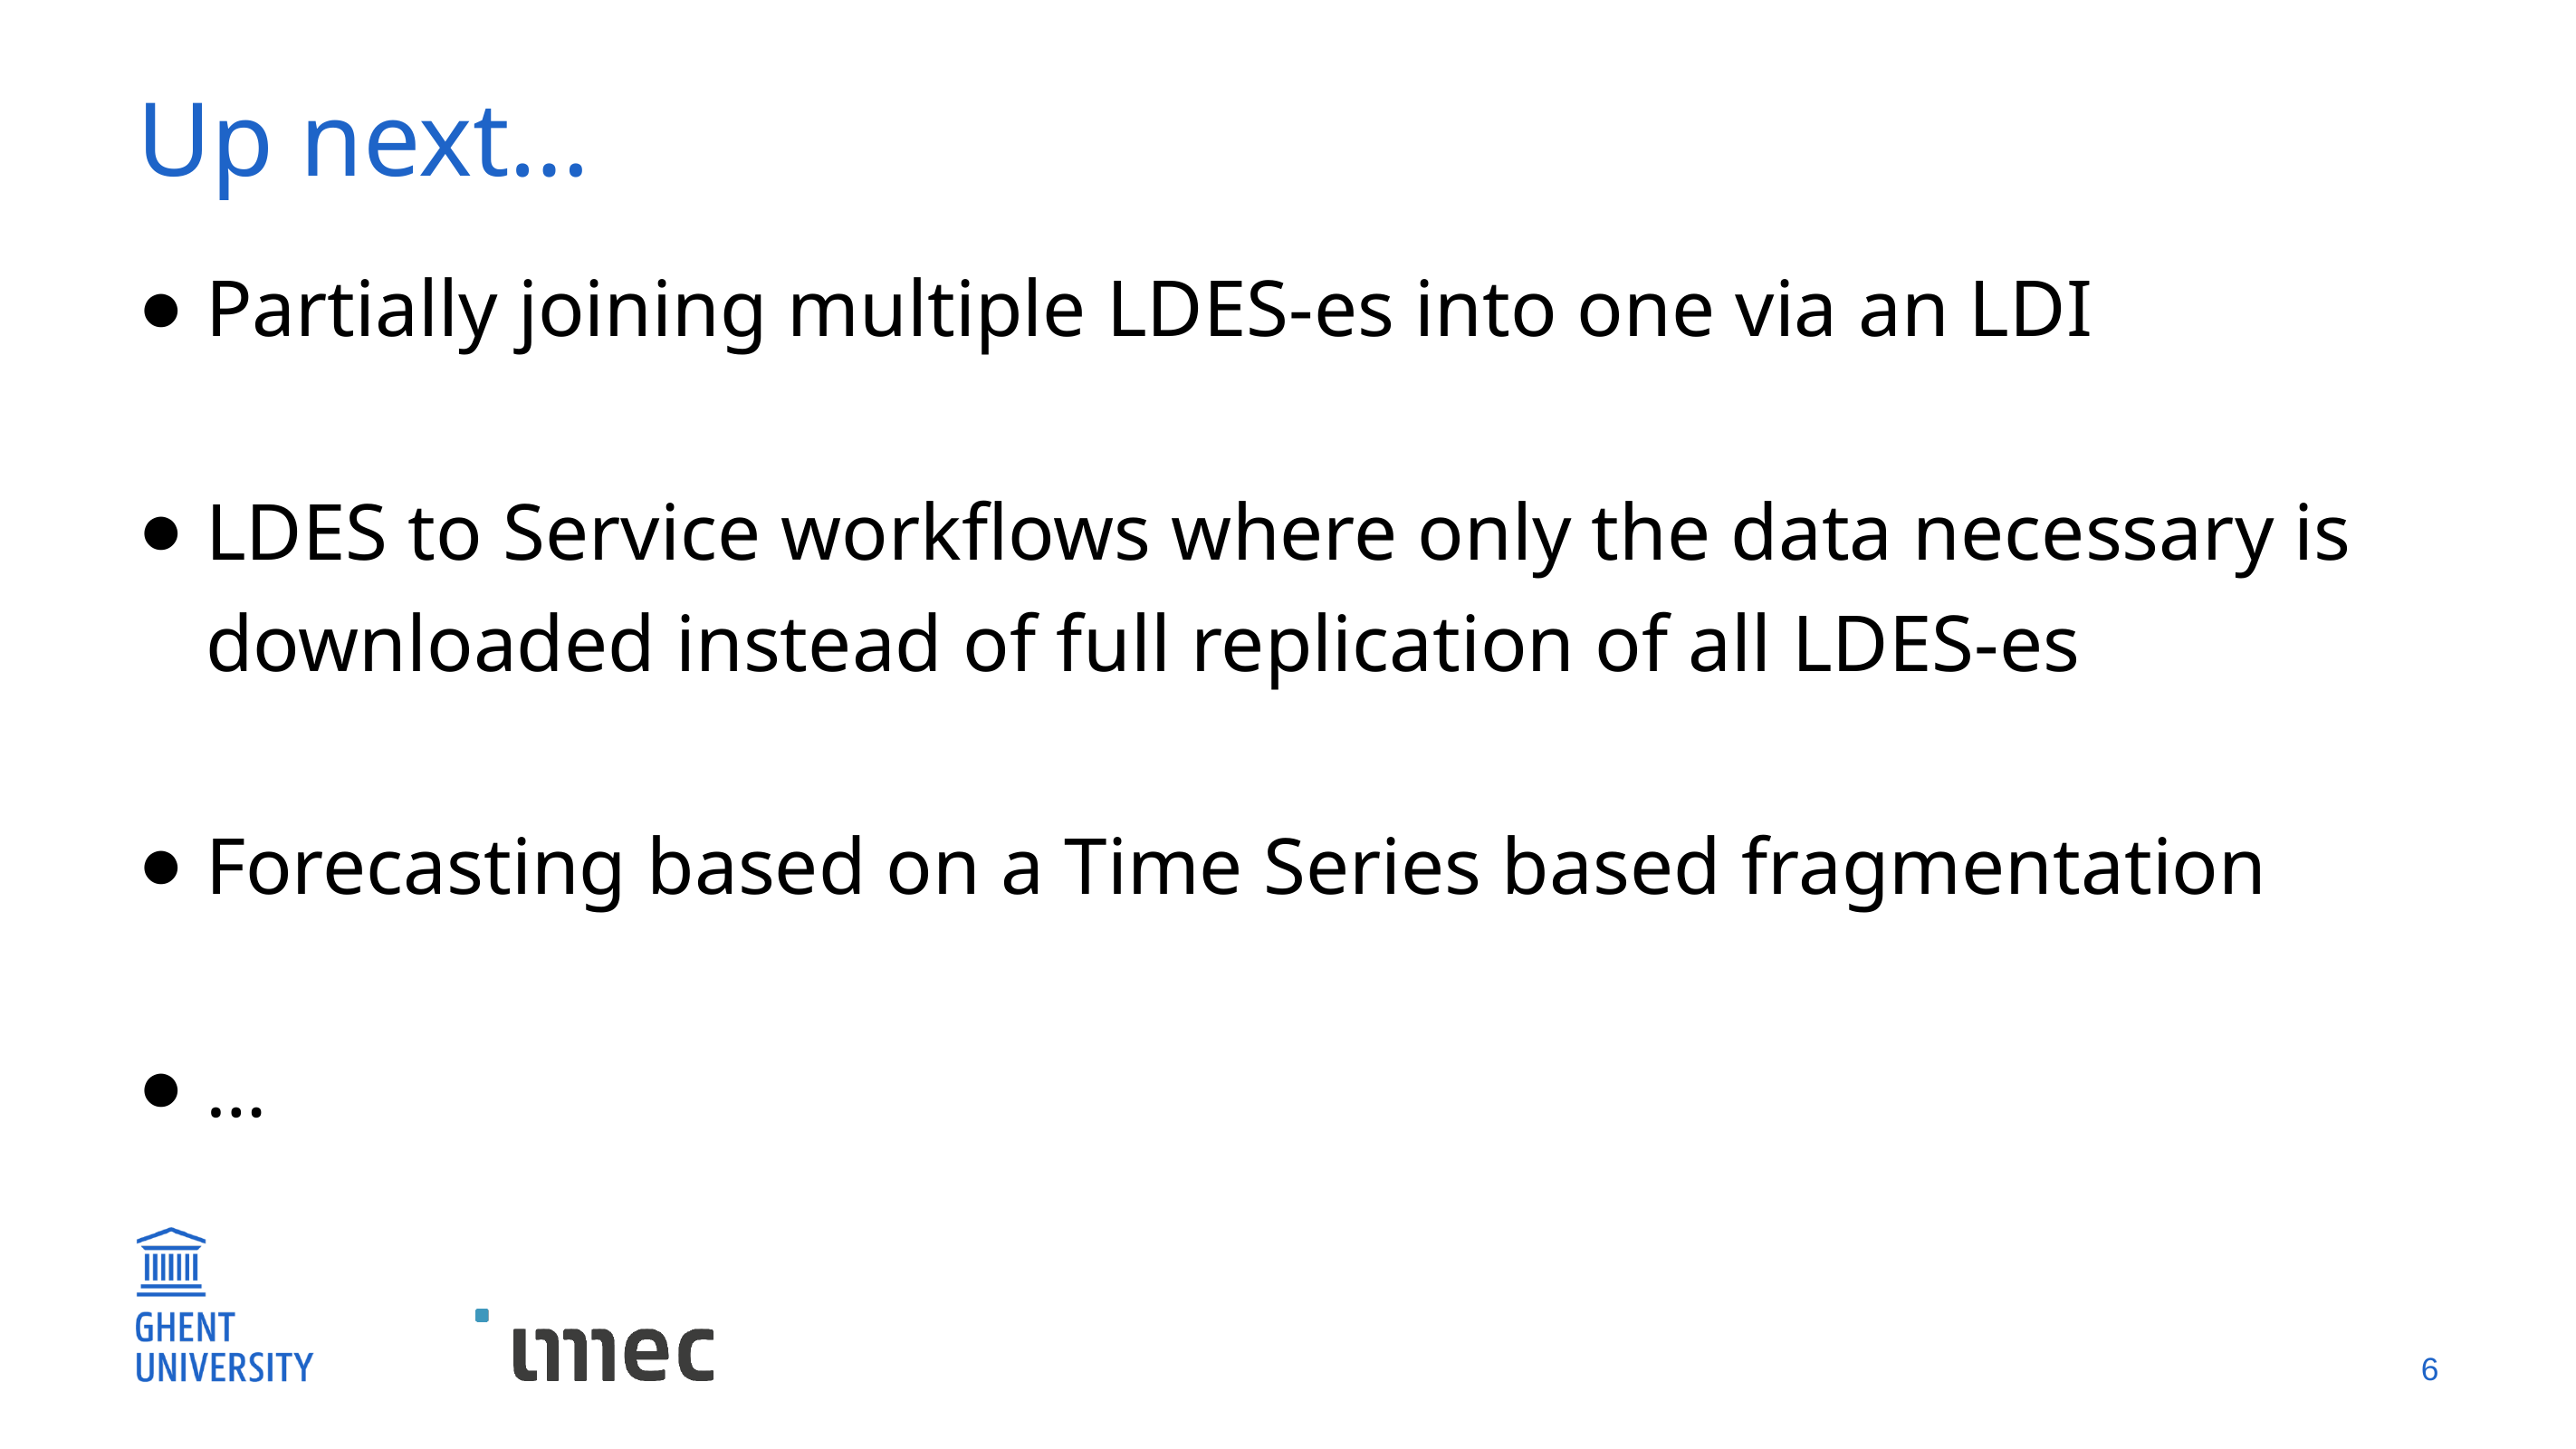

# Up next…
Partially joining multiple LDES-es into one via an LDI
LDES to Service workflows where only the data necessary is downloaded instead of full replication of all LDES-es
Forecasting based on a Time Series based fragmentation
…